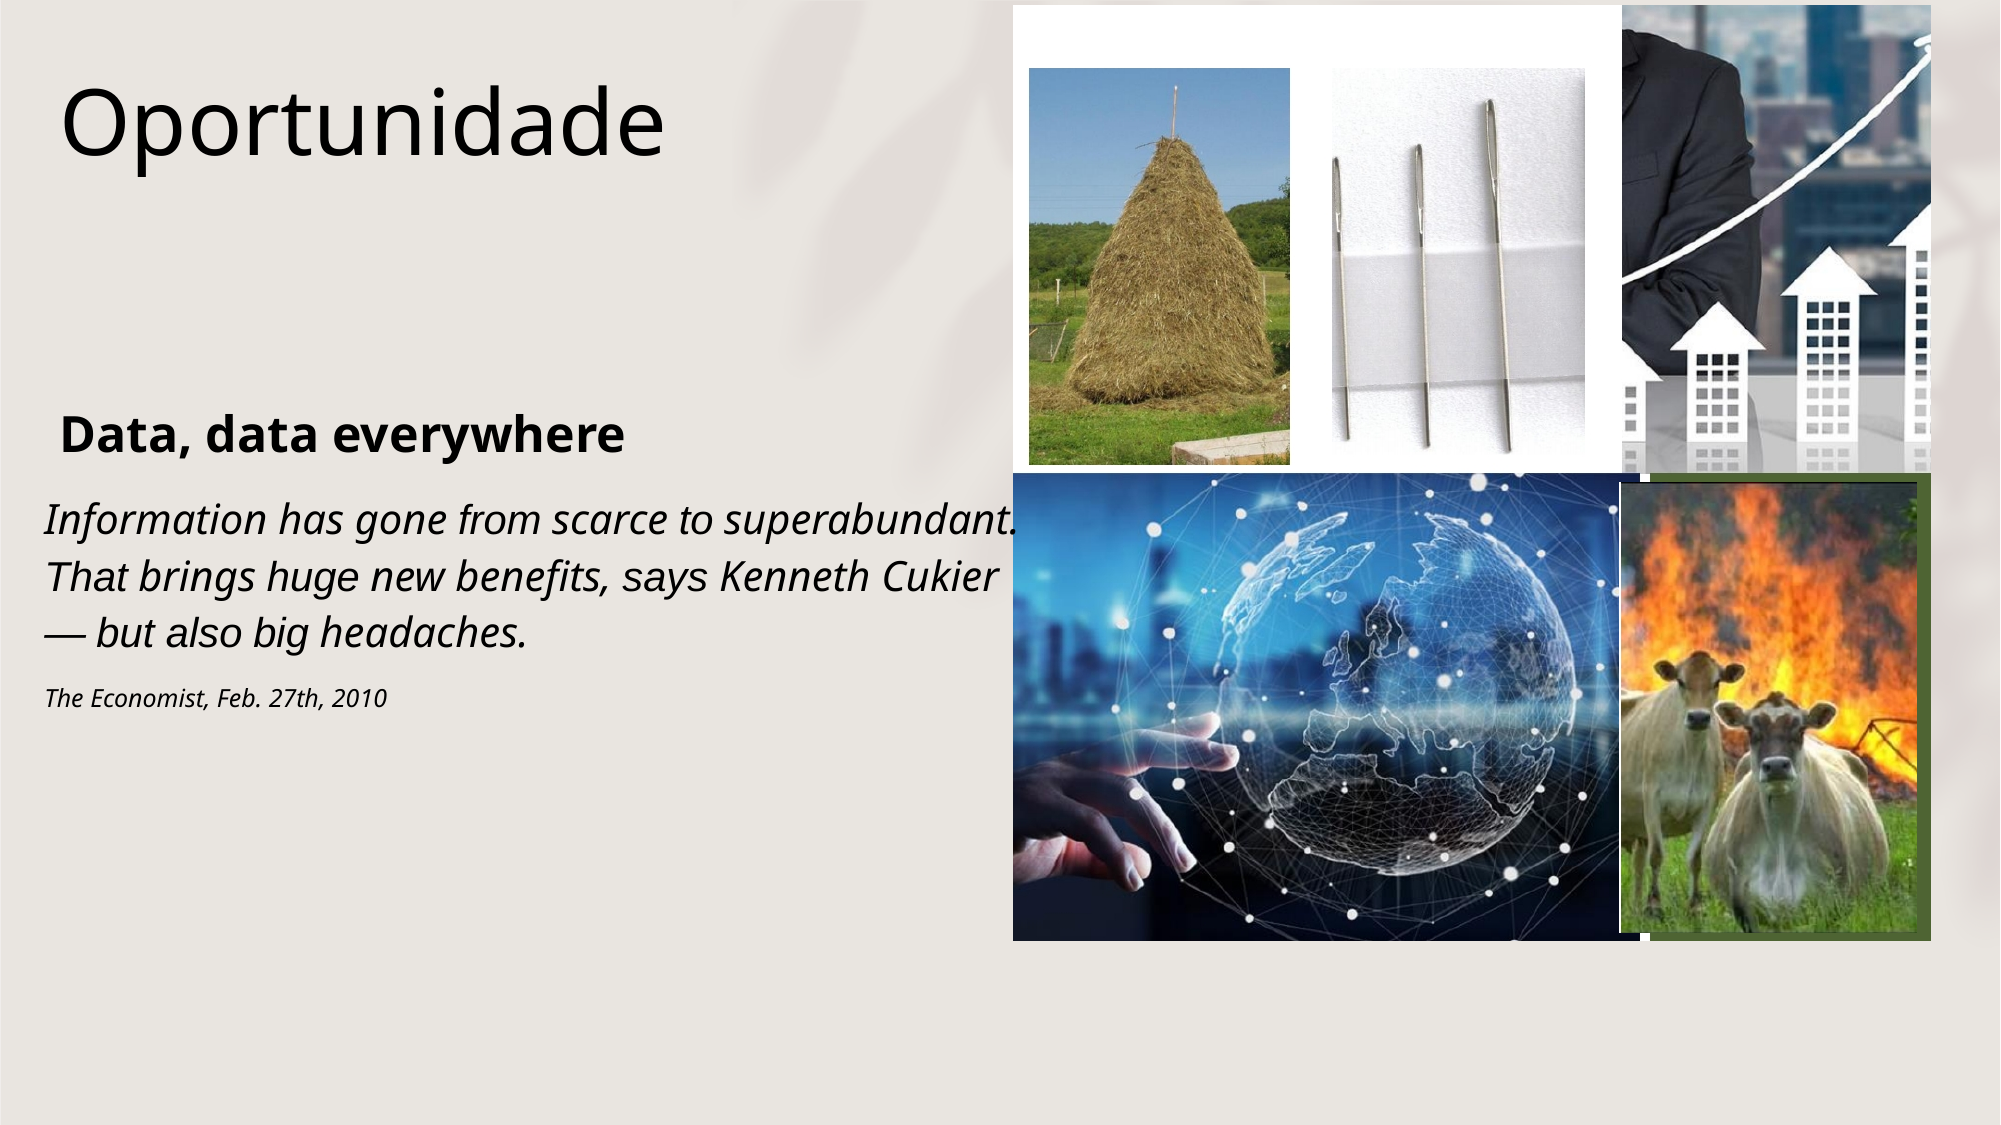

# Oportunidade
Data, data everywhere
Information has gone from scarce to superabundant.
That brings huge new benefits, says Kenneth Cukier — but also big headaches.
The Economist, Feb. 27th, 2010